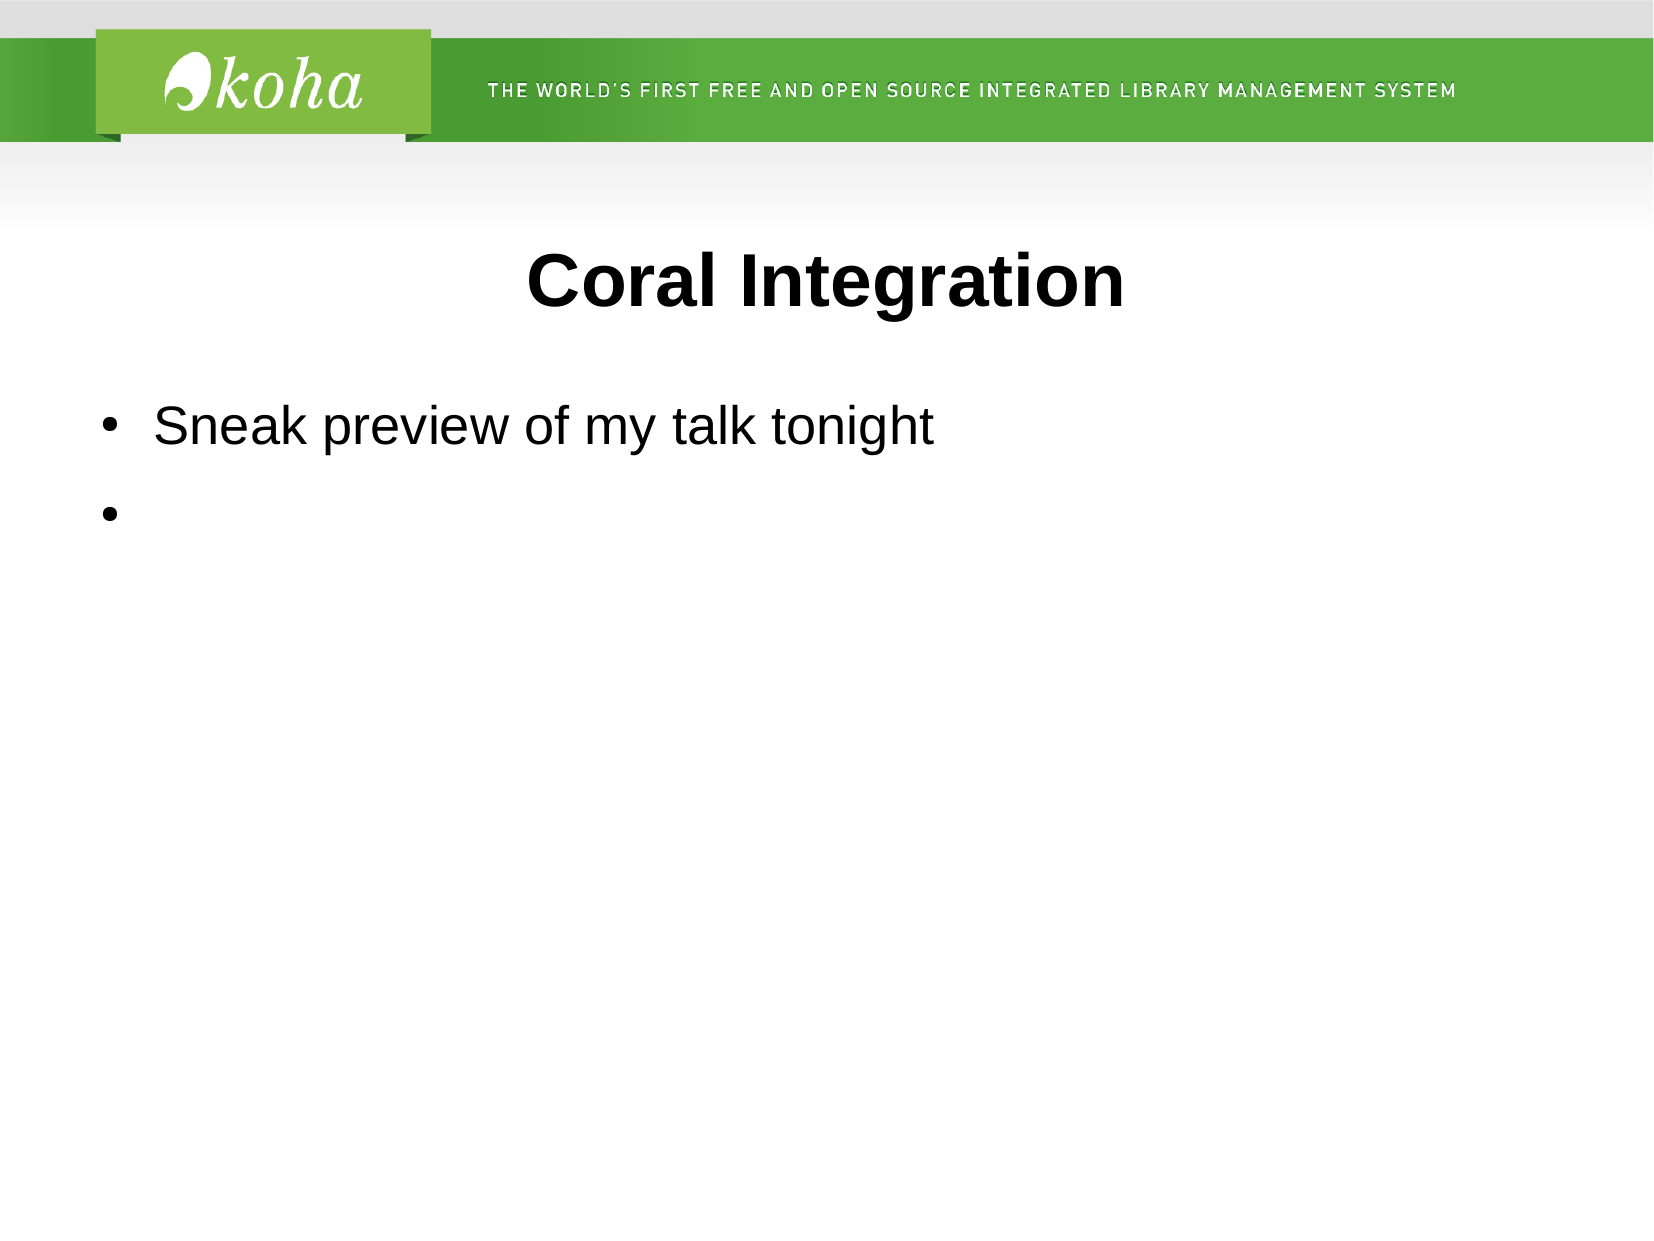

# Coral Integration
Sneak preview of my talk tonight